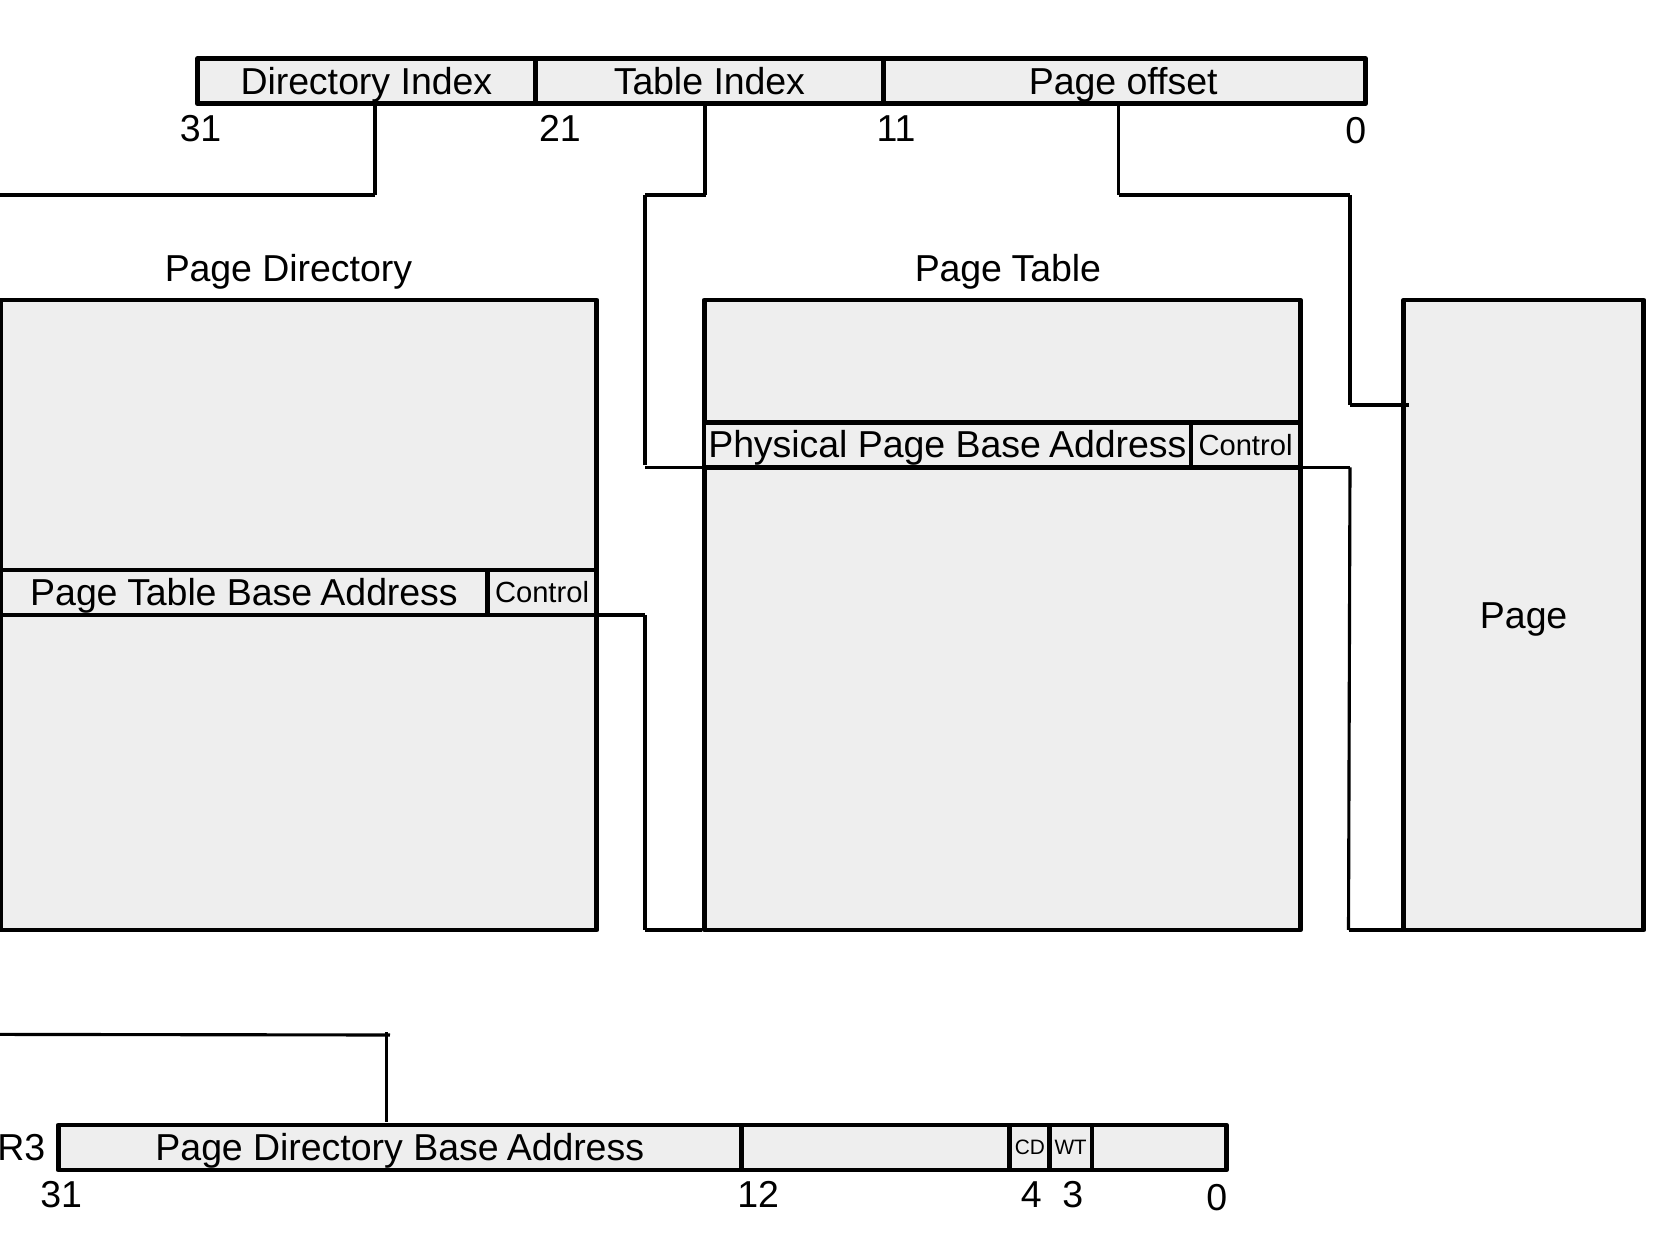

Directory Index
Table Index
Page offset
31
21
11
0
Page Directory
Page Table
Page
Physical Page Base Address
Control
Page Table Base Address
Control
CR3
Page Directory Base Address
CD
WT
31
12
4
3
0